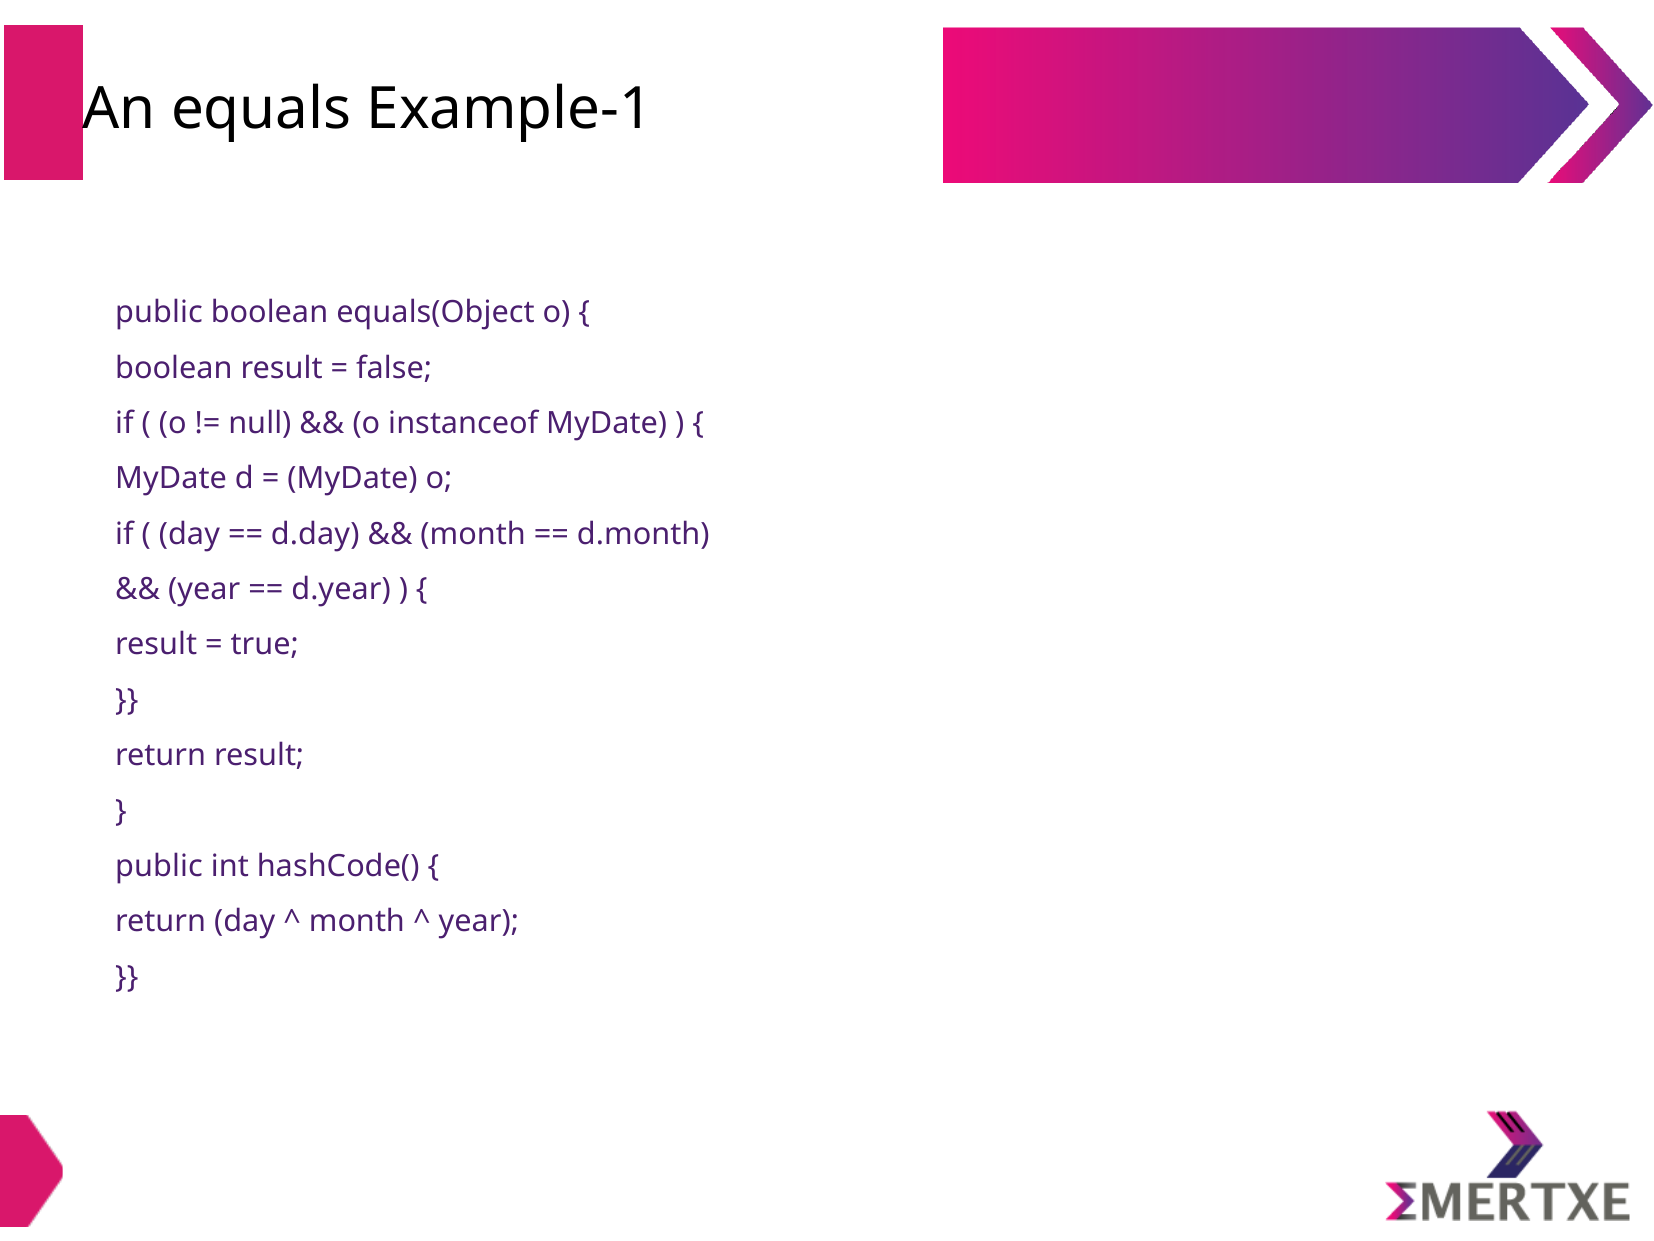

# An equals Example-1
public boolean equals(Object o) {
boolean result = false;
if ( (o != null) && (o instanceof MyDate) ) {
MyDate d = (MyDate) o;
if ( (day == d.day) && (month == d.month)
&& (year == d.year) ) {
result = true;
}}
return result;
}
public int hashCode() {
return (day ^ month ^ year);
}}